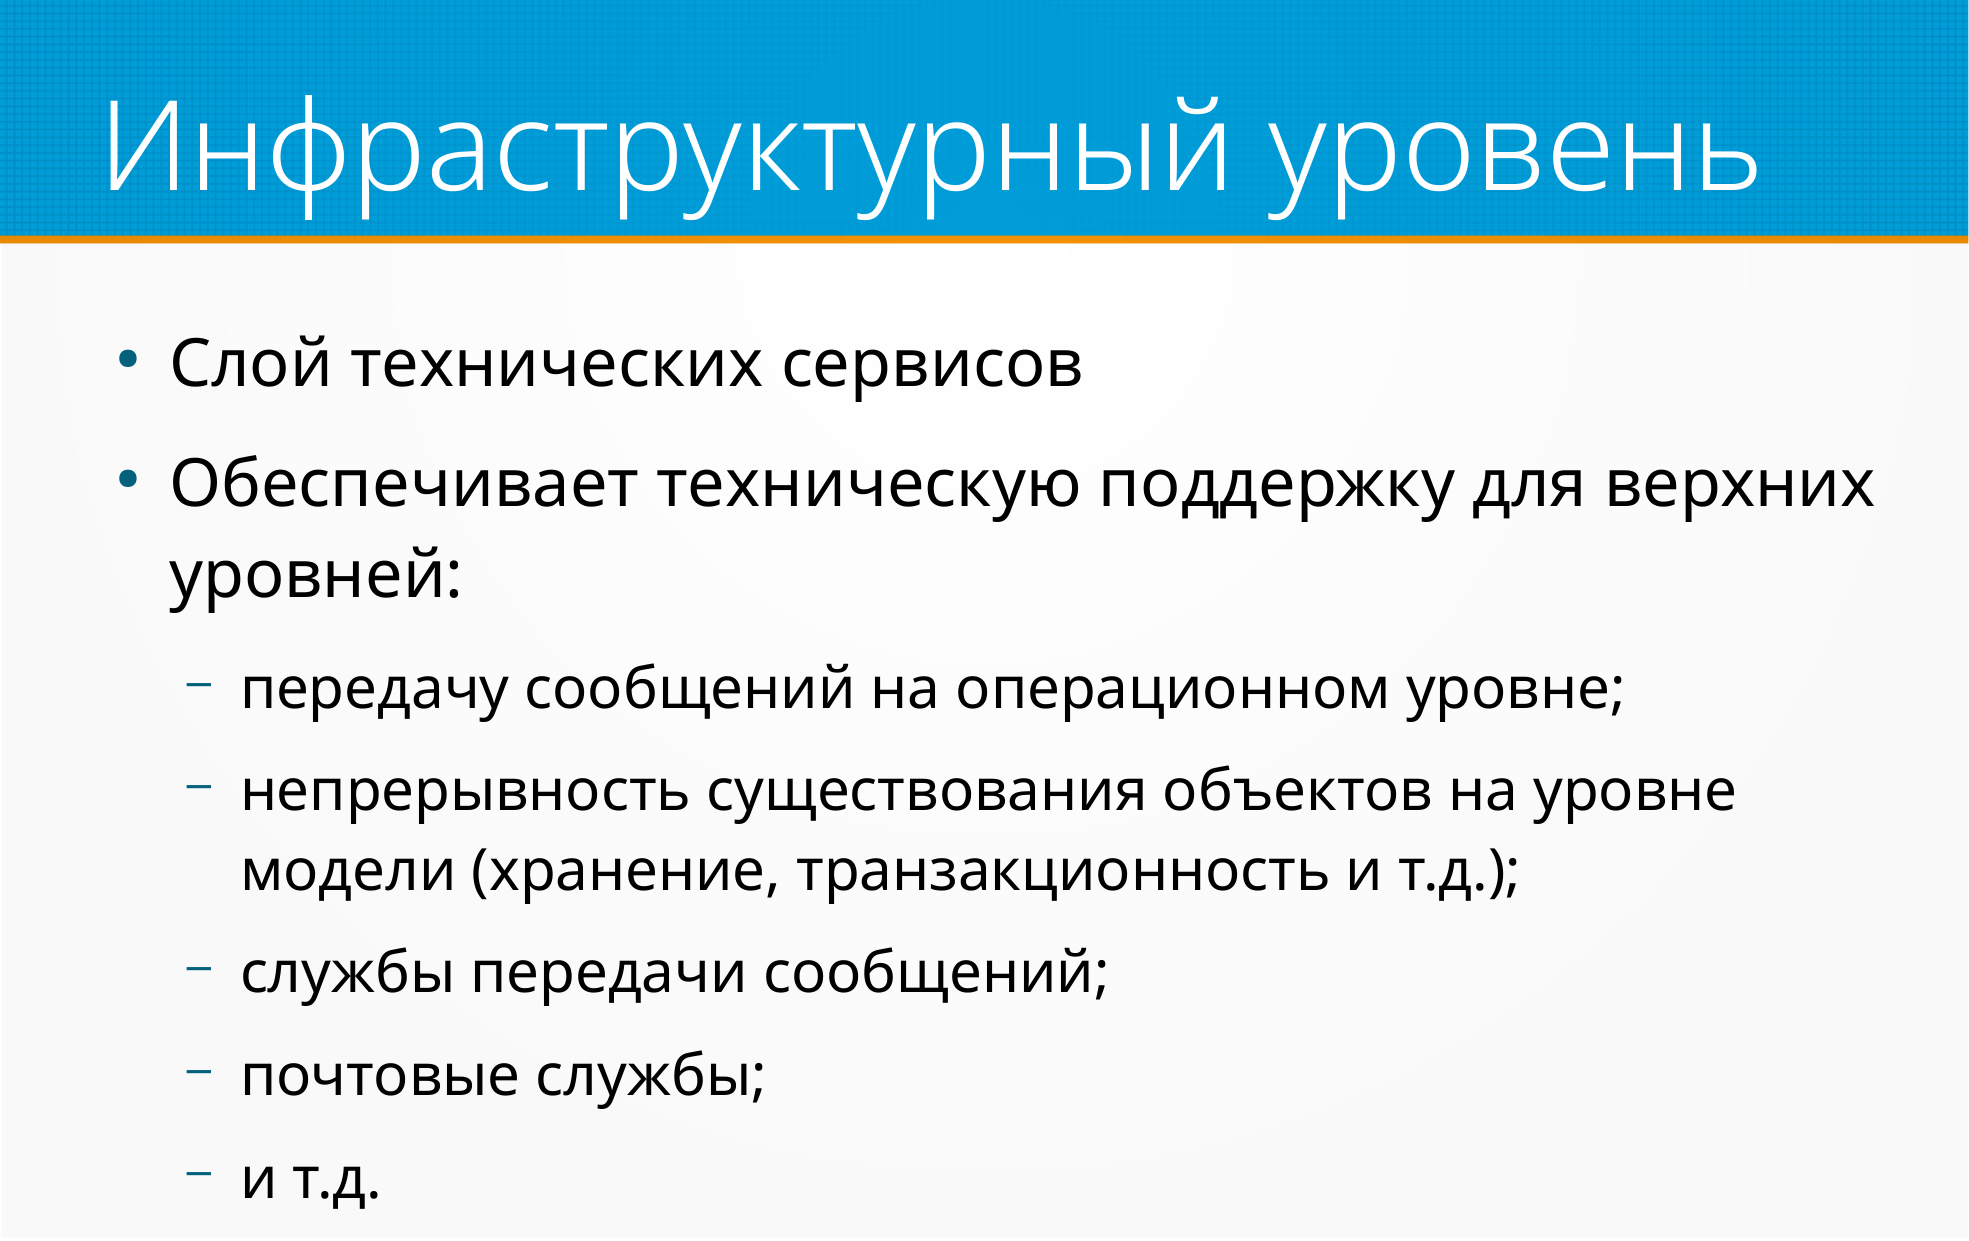

# Инфраструктурный уровень
Слой технических сервисов
Обеспечивает техническую поддержку для верхних уровней:
передачу сообщений на операционном уровне;
непрерывность существования объектов на уровне модели (хранение, транзакционность и т.д.);
службы передачи сообщений;
почтовые службы;
и т.д.